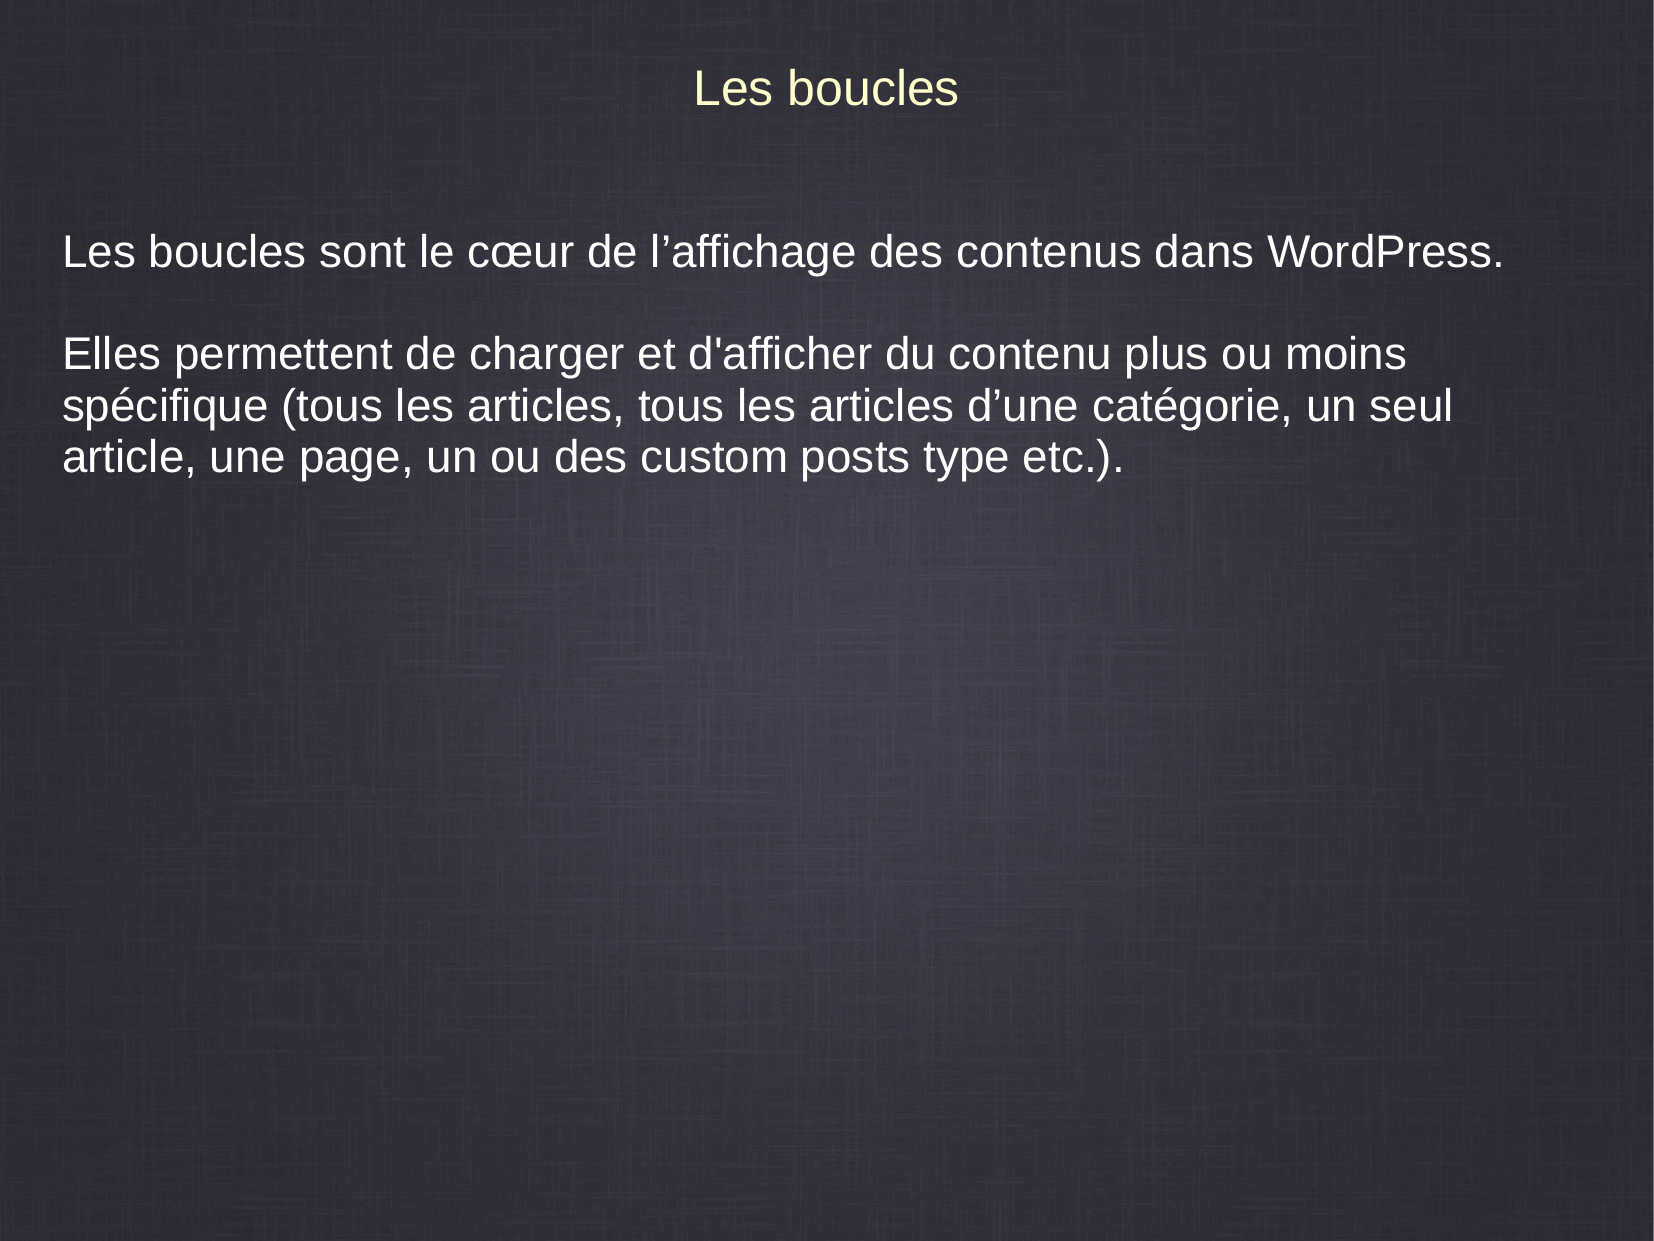

Les boucles
Les boucles sont le cœur de l’affichage des contenus dans WordPress.
Elles permettent de charger et d'afficher du contenu plus ou moins spécifique (tous les articles, tous les articles d’une catégorie, un seul article, une page, un ou des custom posts type etc.).